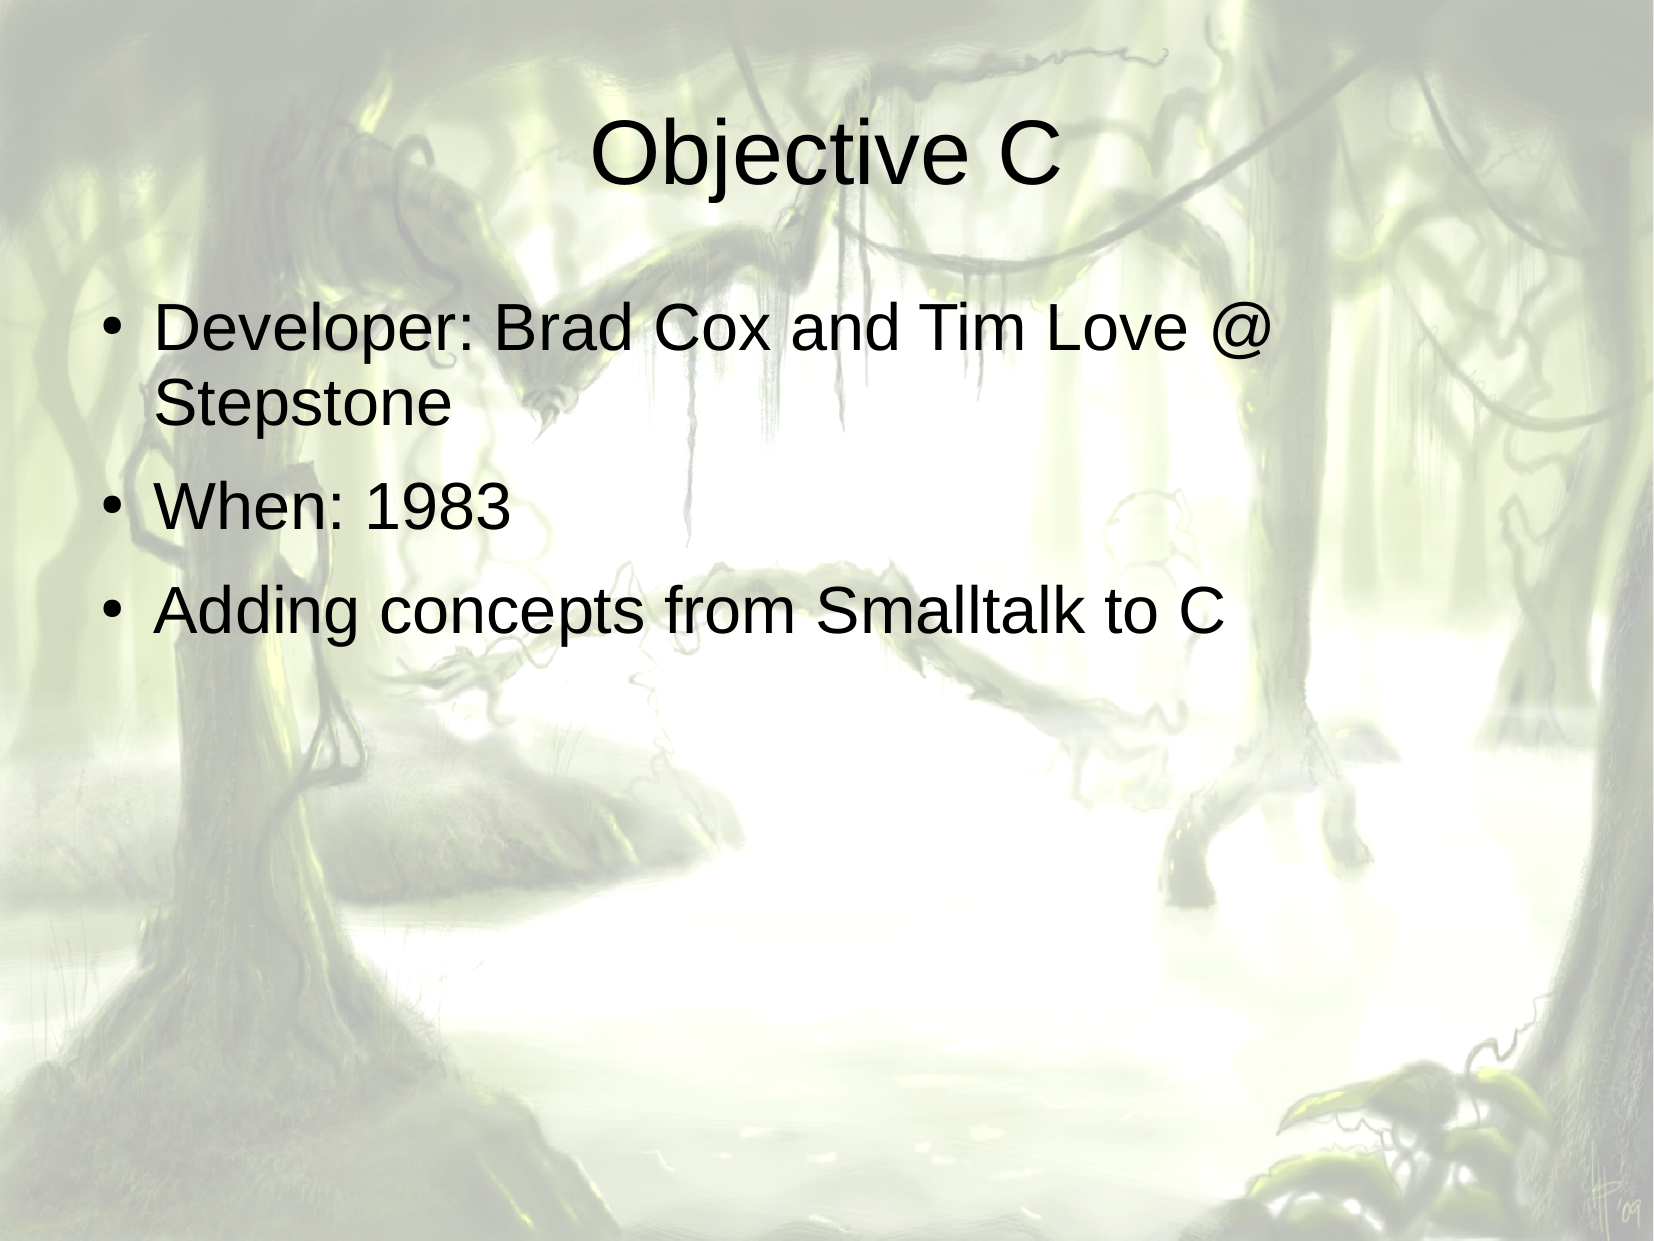

# Objective C
Developer: Brad Cox and Tim Love @ Stepstone
When: 1983
Adding concepts from Smalltalk to C